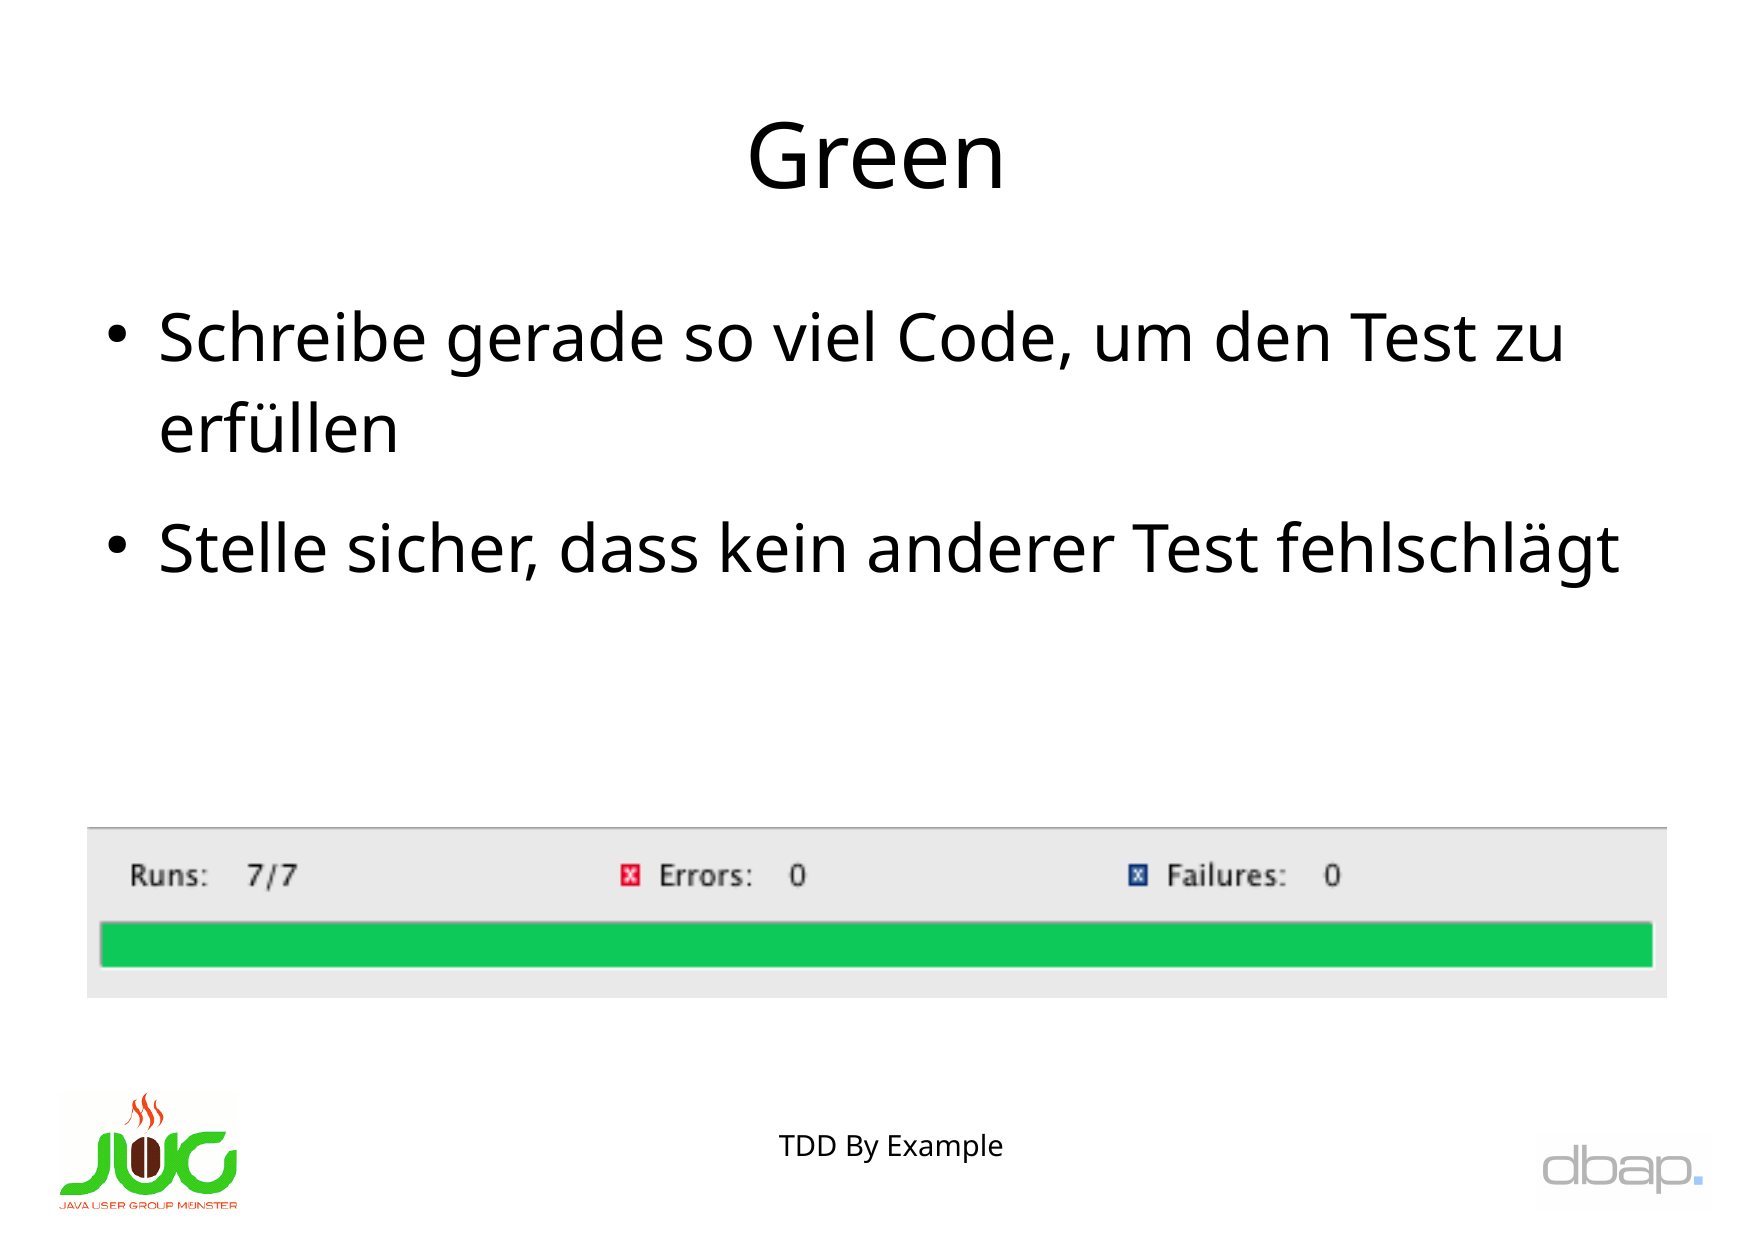

# Green
Schreibe gerade so viel Code, um den Test zu erfüllen
Stelle sicher, dass kein anderer Test fehlschlägt
TDD By Example